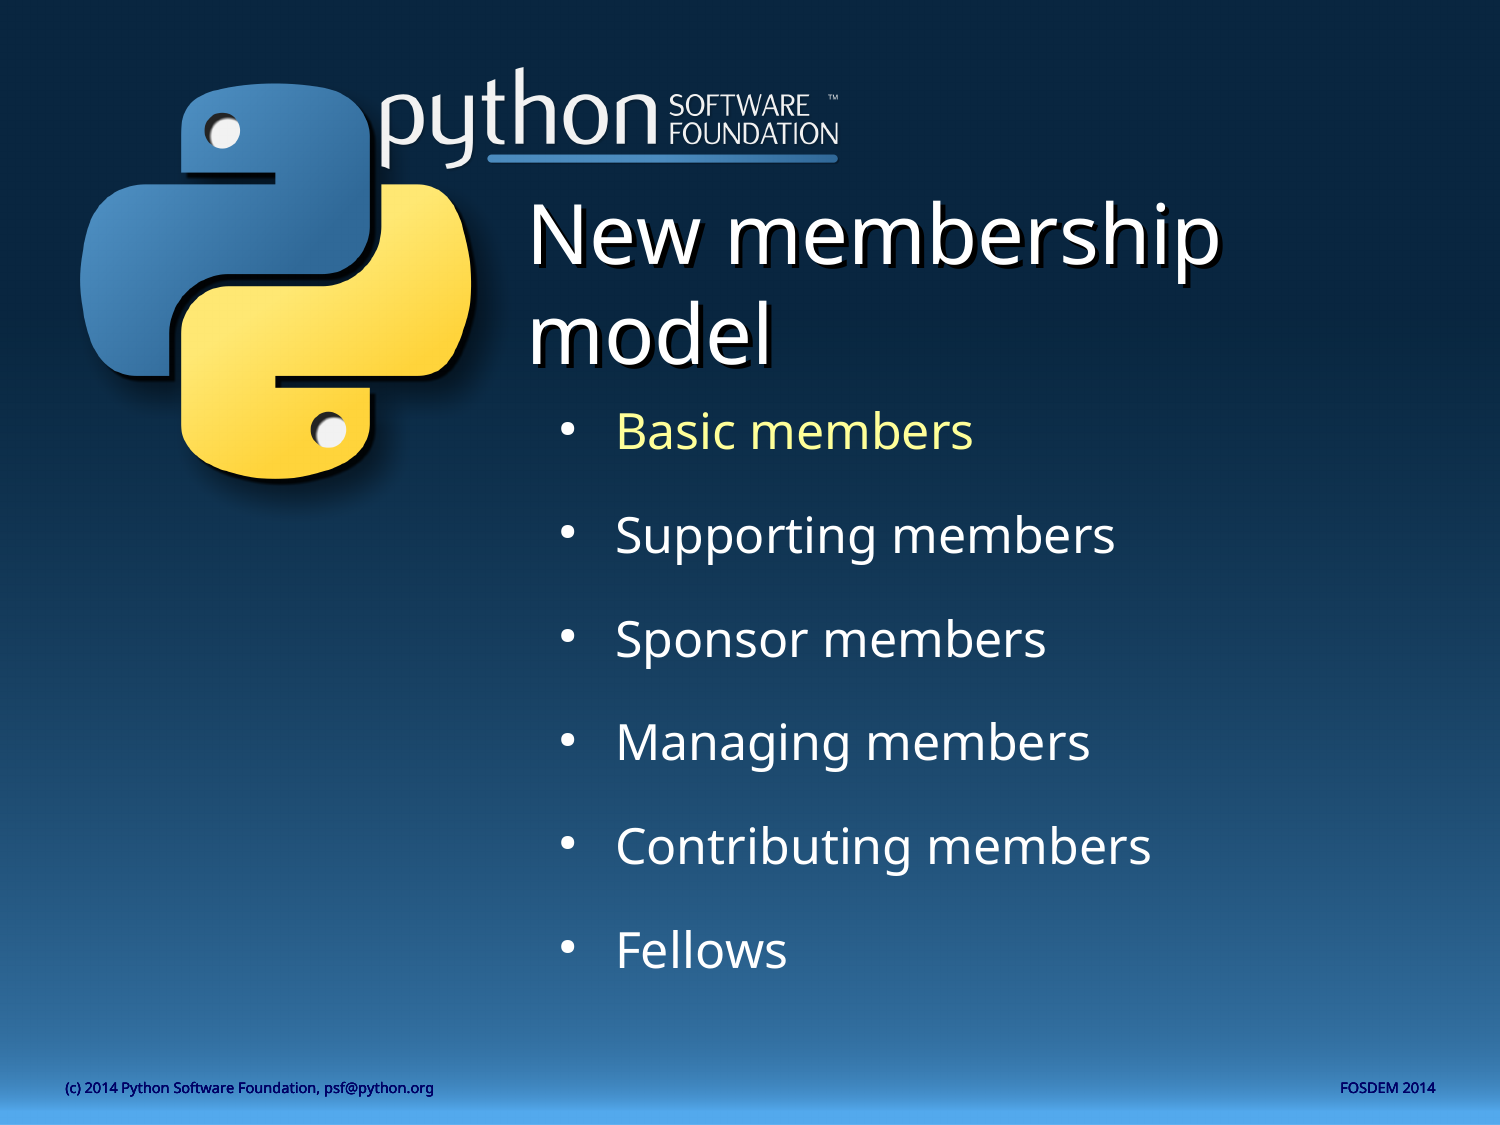

# New membership model
Basic members
Supporting members
Sponsor members
Managing members
Contributing members
Fellows
(c) 2014 Python Software Foundation, psf@python.org						 FOSDEM 2014
(c) 2014 Python Software Foundation, psf@python.org						 FOSDEM 2014
(c) 2014 Python Software Foundation, psf@python.org						 FOSDEM 2014